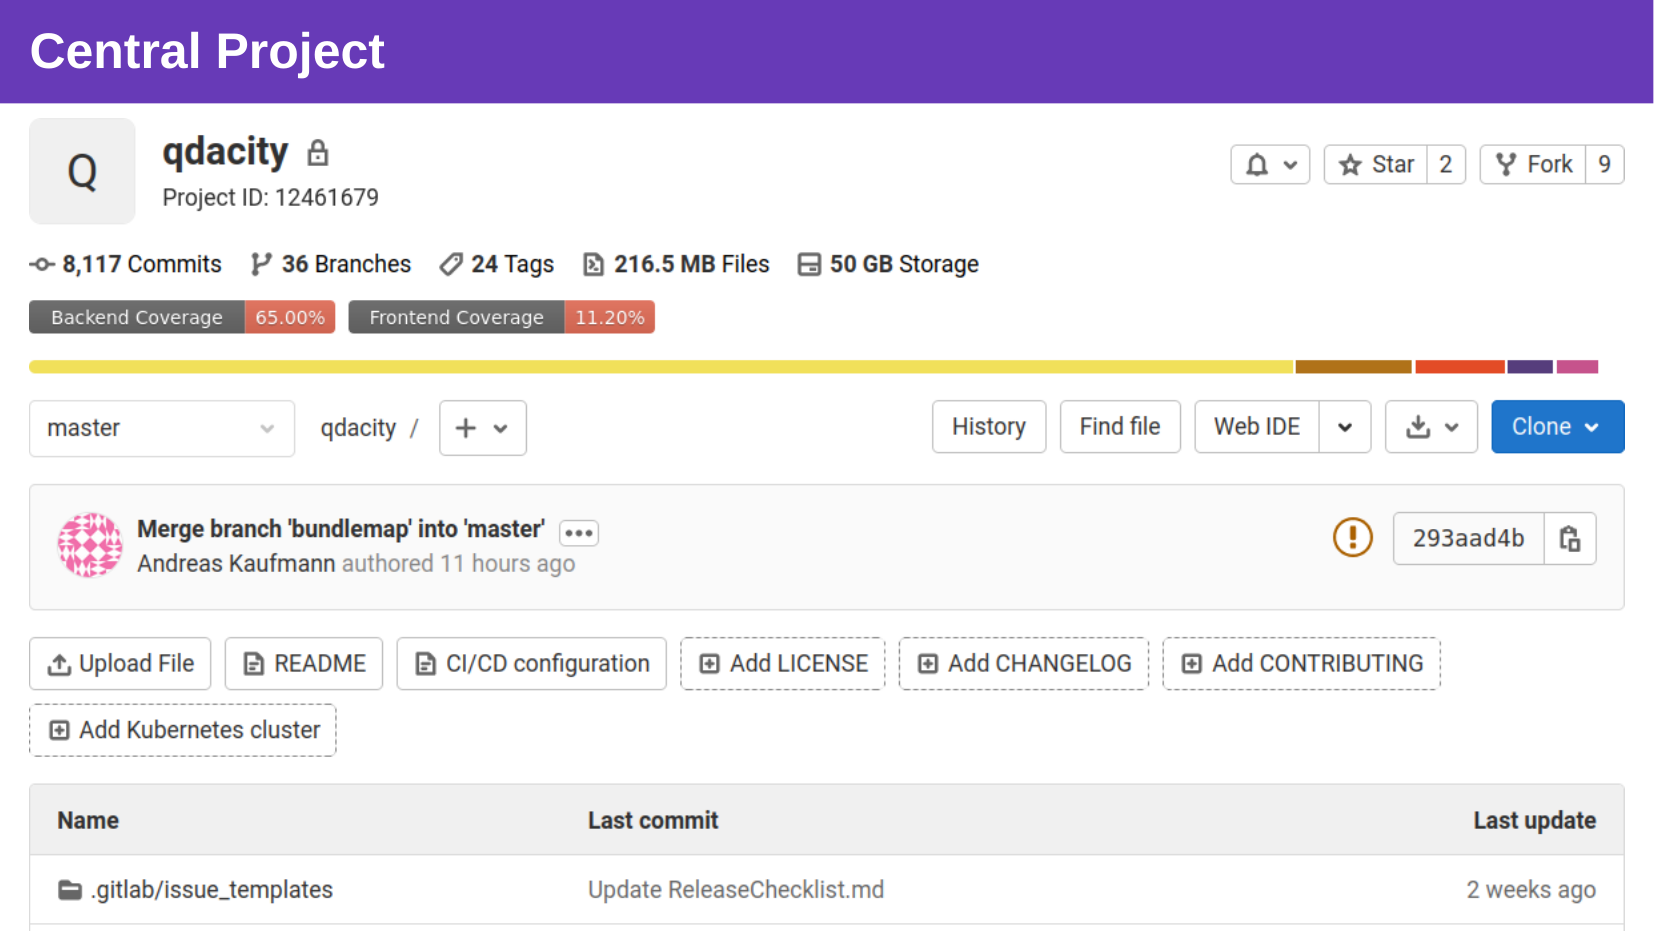

# Central Project
Commercial Open Source Startups
15
© 2021 Dirk Riehle - Some Rights Reserved